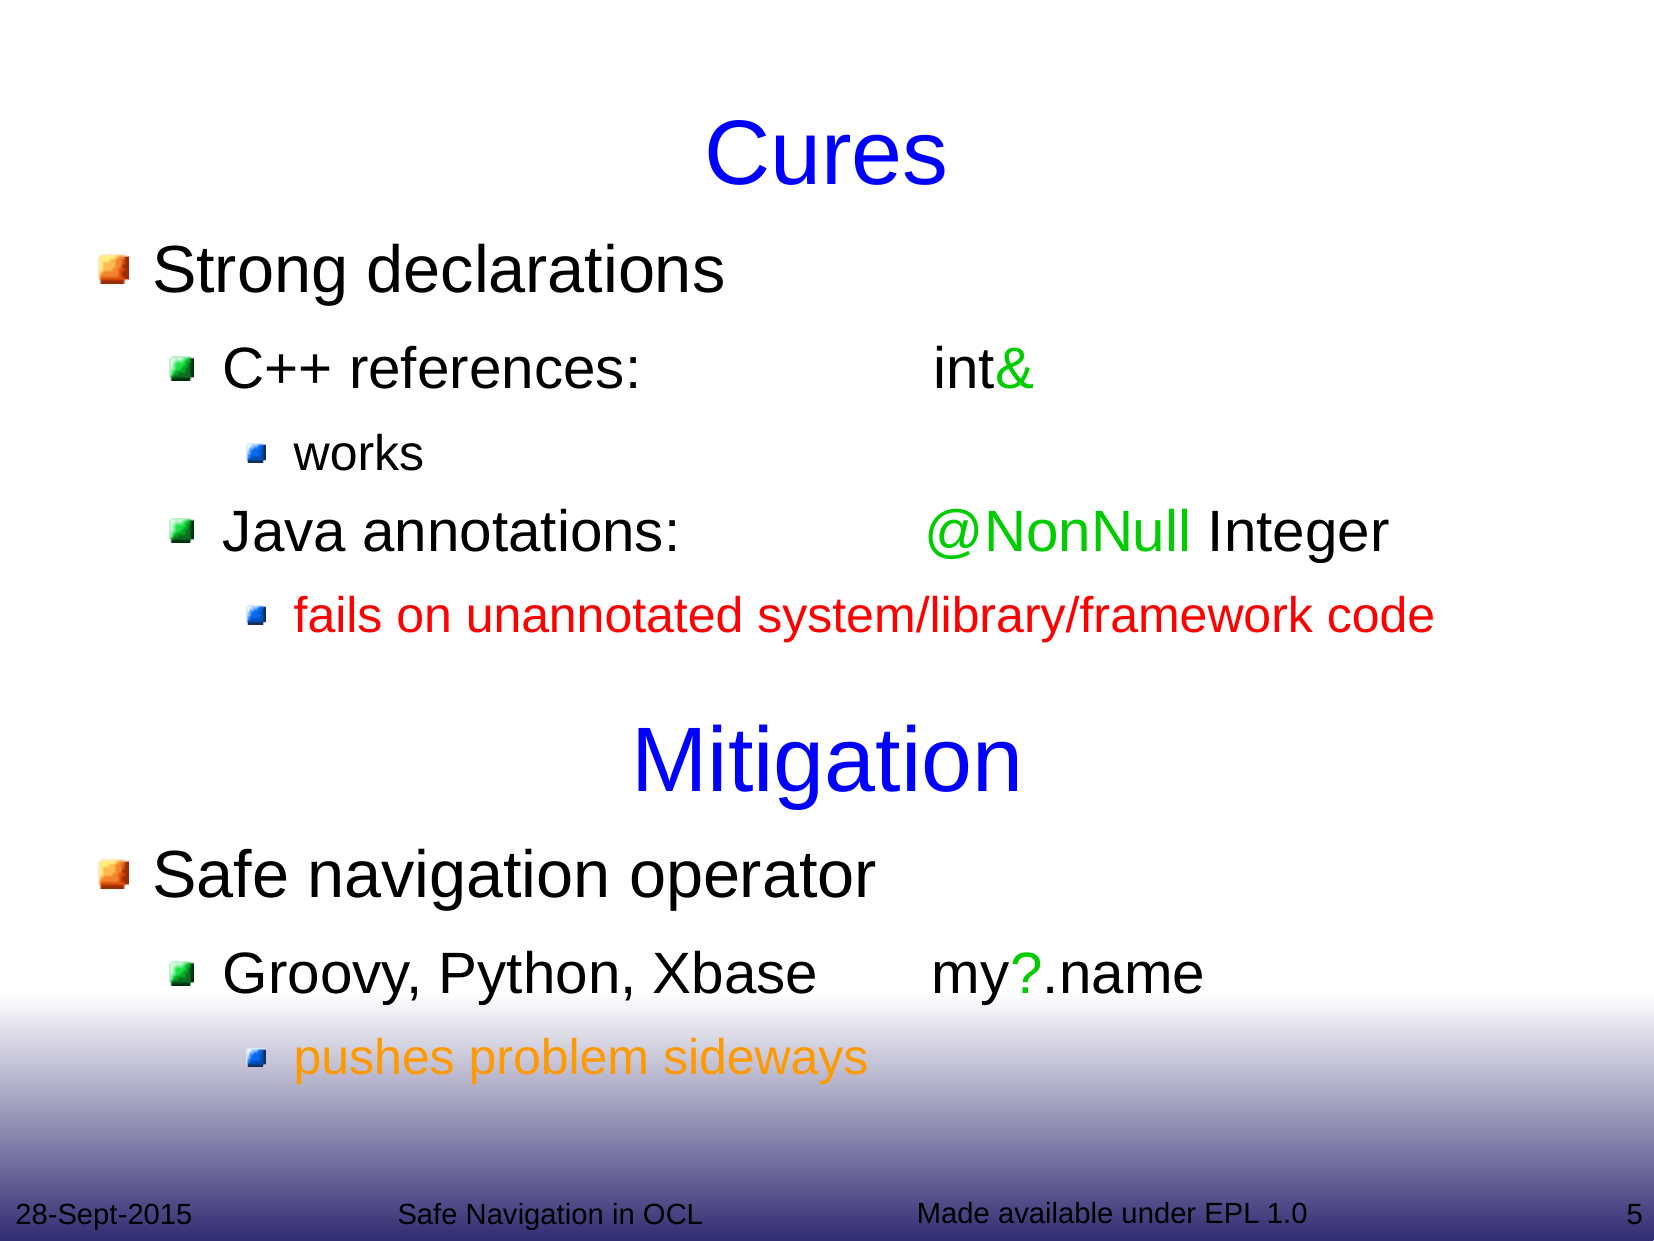

# Cures
Strong declarations
C++ references: int&
works
Java annotations: @NonNull Integer
fails on unannotated system/library/framework code
Mitigation
Safe navigation operator
Groovy, Python, Xbase my?.name
pushes problem sideways
28-Sept-2015
Safe Navigation in OCL
5